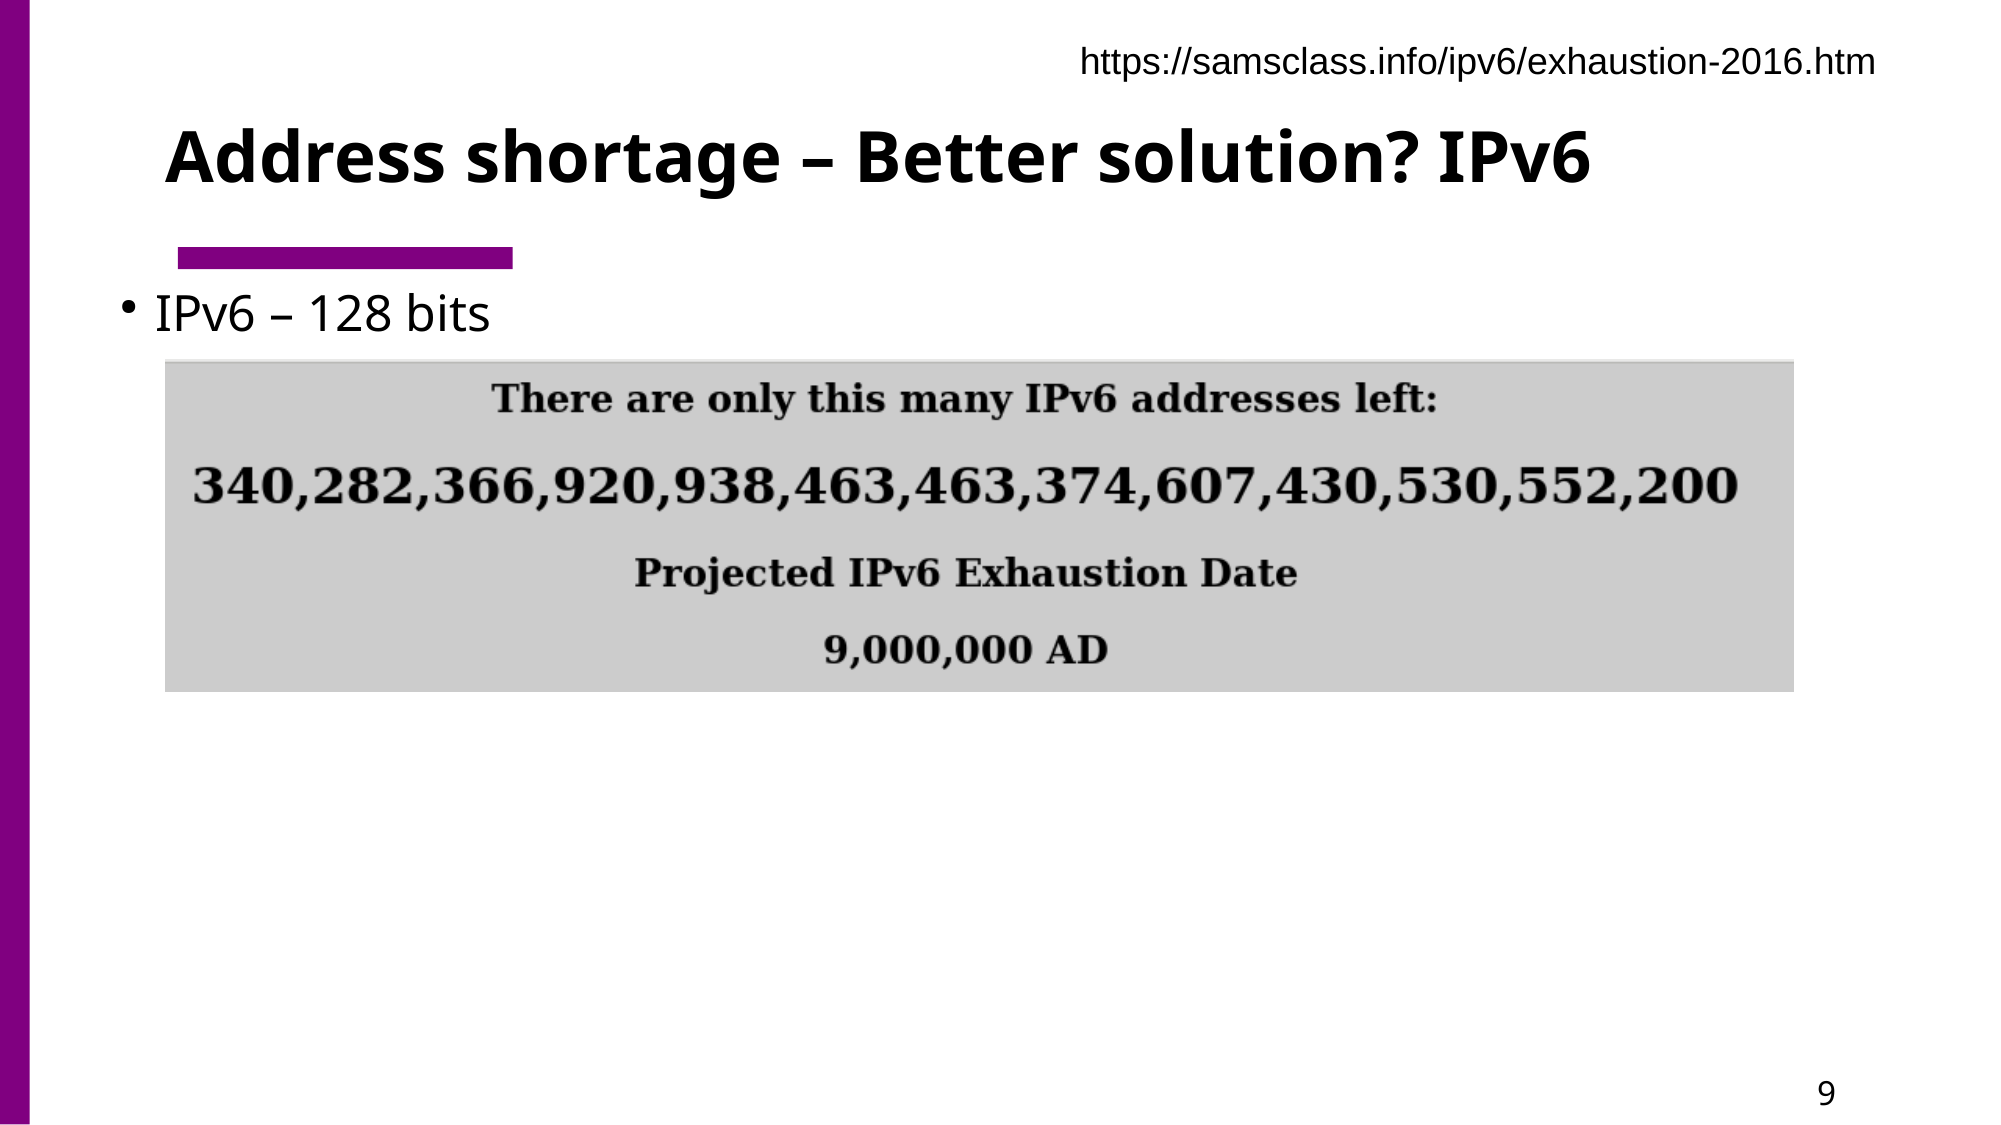

Address shortage – Better solution? IPv6
https://samsclass.info/ipv6/exhaustion-2016.htm
IPv6 – 128 bits